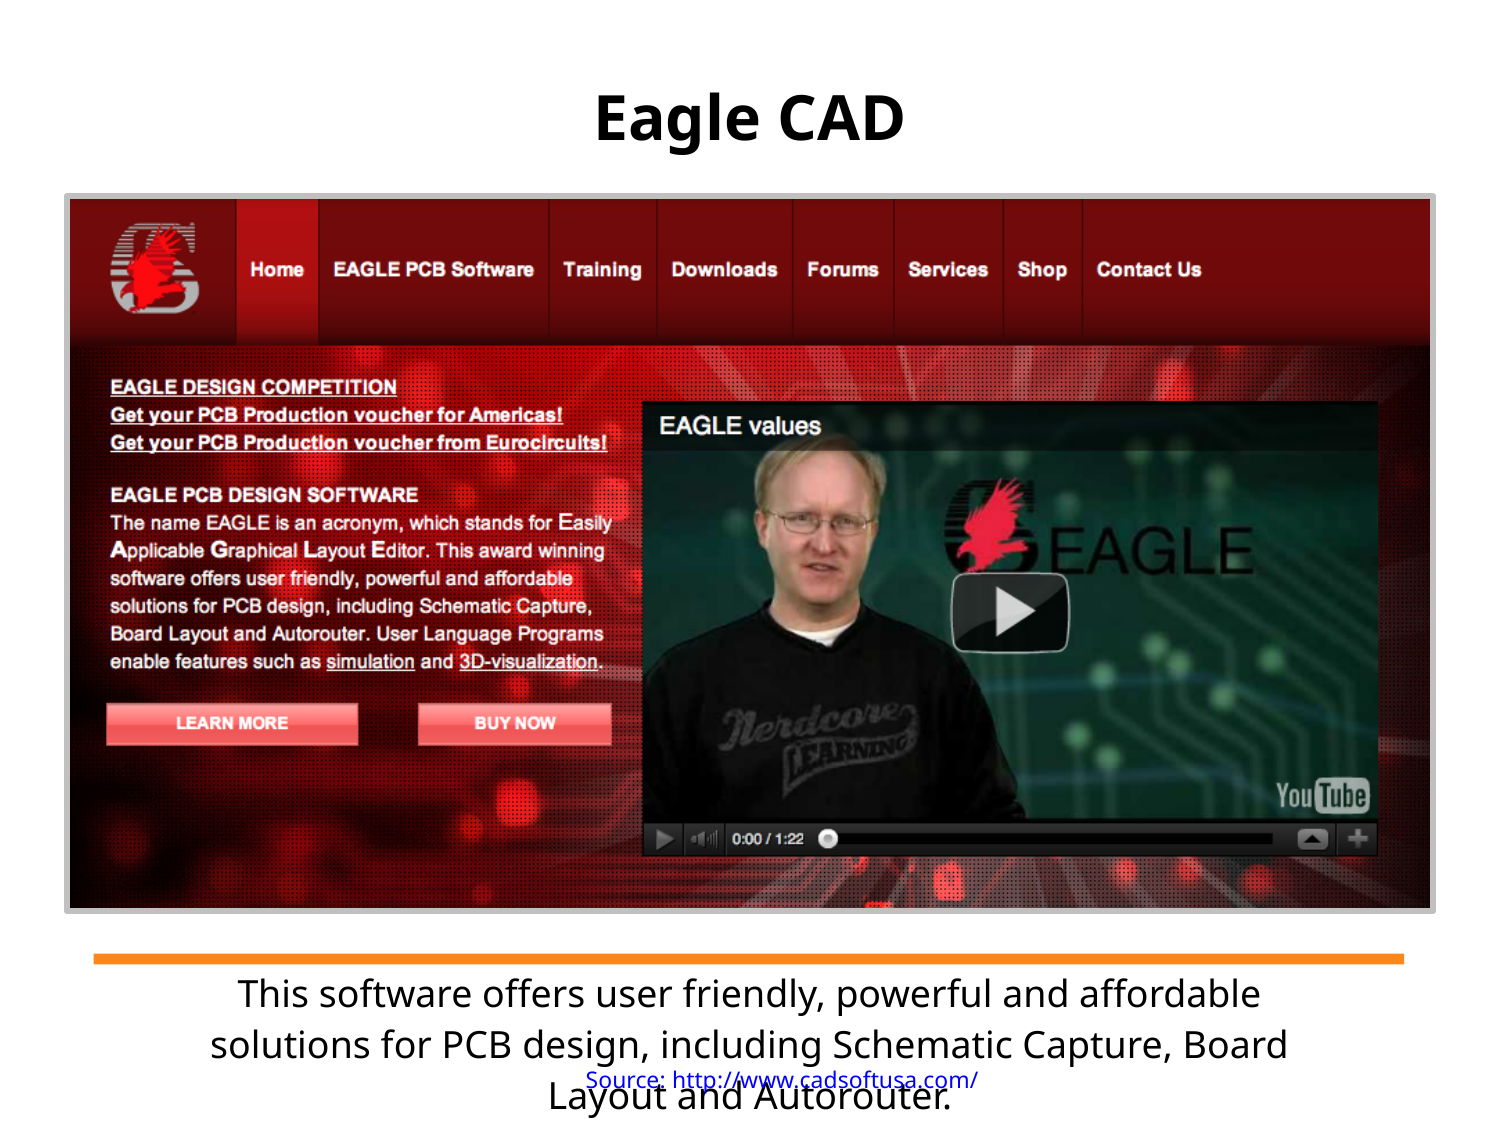

# Eagle CAD
This software offers user friendly, powerful and affordable solutions for PCB design, including Schematic Capture, Board Layout and Autorouter.
Source: http://www.cadsoftusa.com/